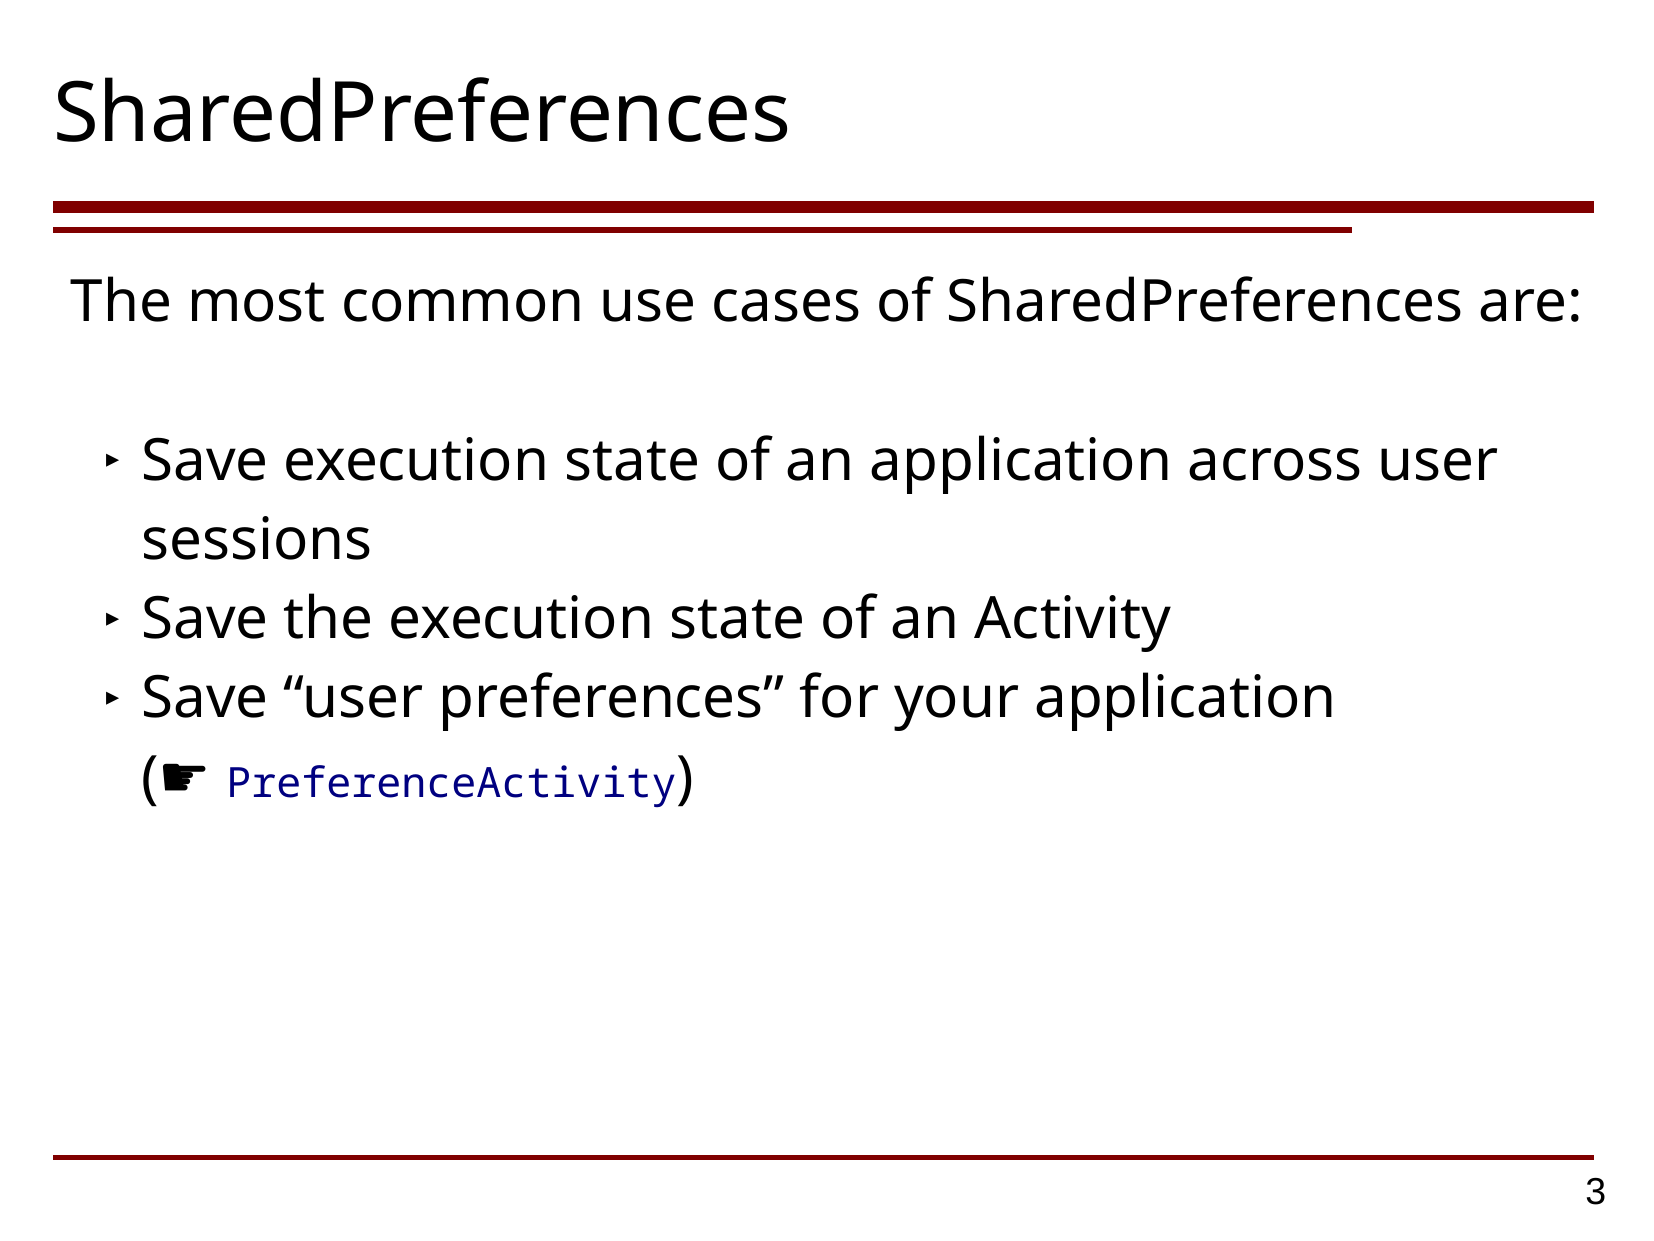

# SharedPreferences
The most common use cases of SharedPreferences are:
Save execution state of an application across user
sessions
Save the execution state of an Activity
Save “user preferences” for your application
(☛ PreferenceActivity)